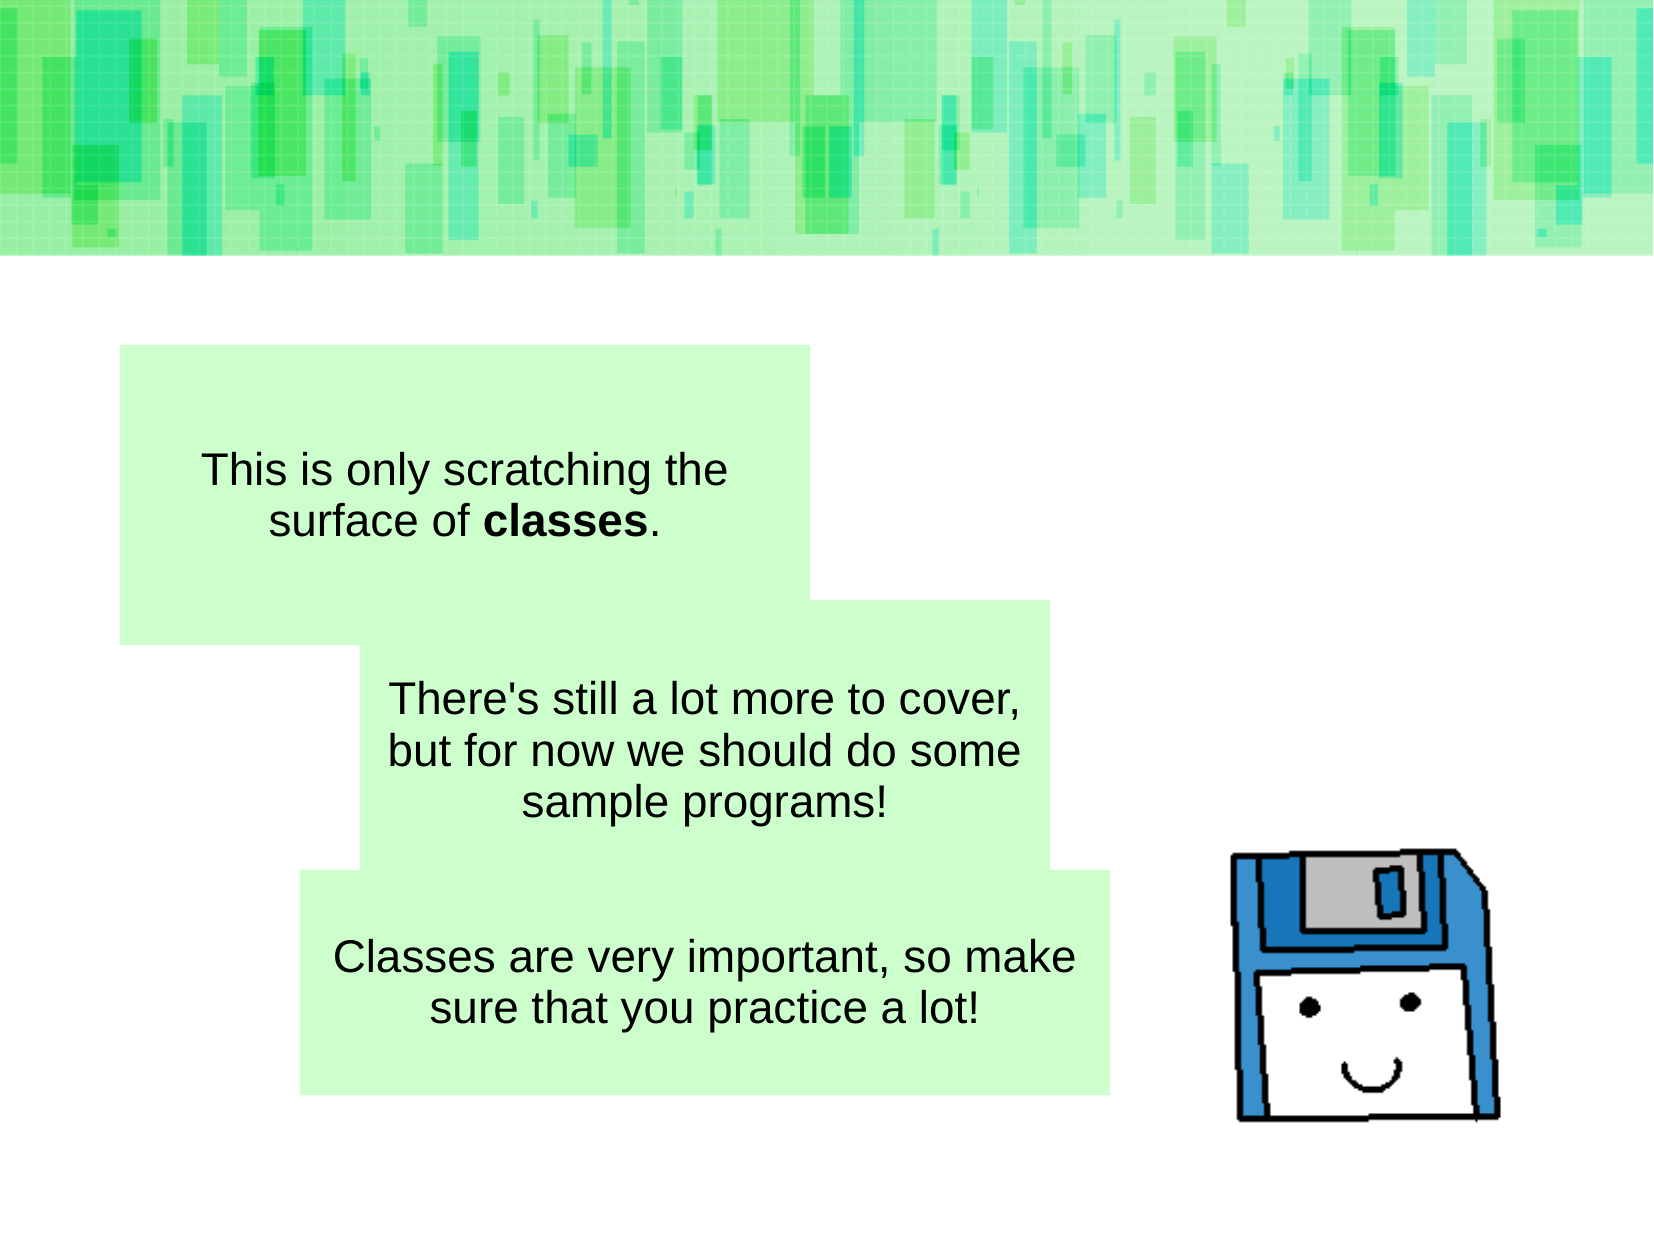

This is only scratching the surface of classes.
There's still a lot more to cover, but for now we should do some sample programs!
Classes are very important, so make sure that you practice a lot!